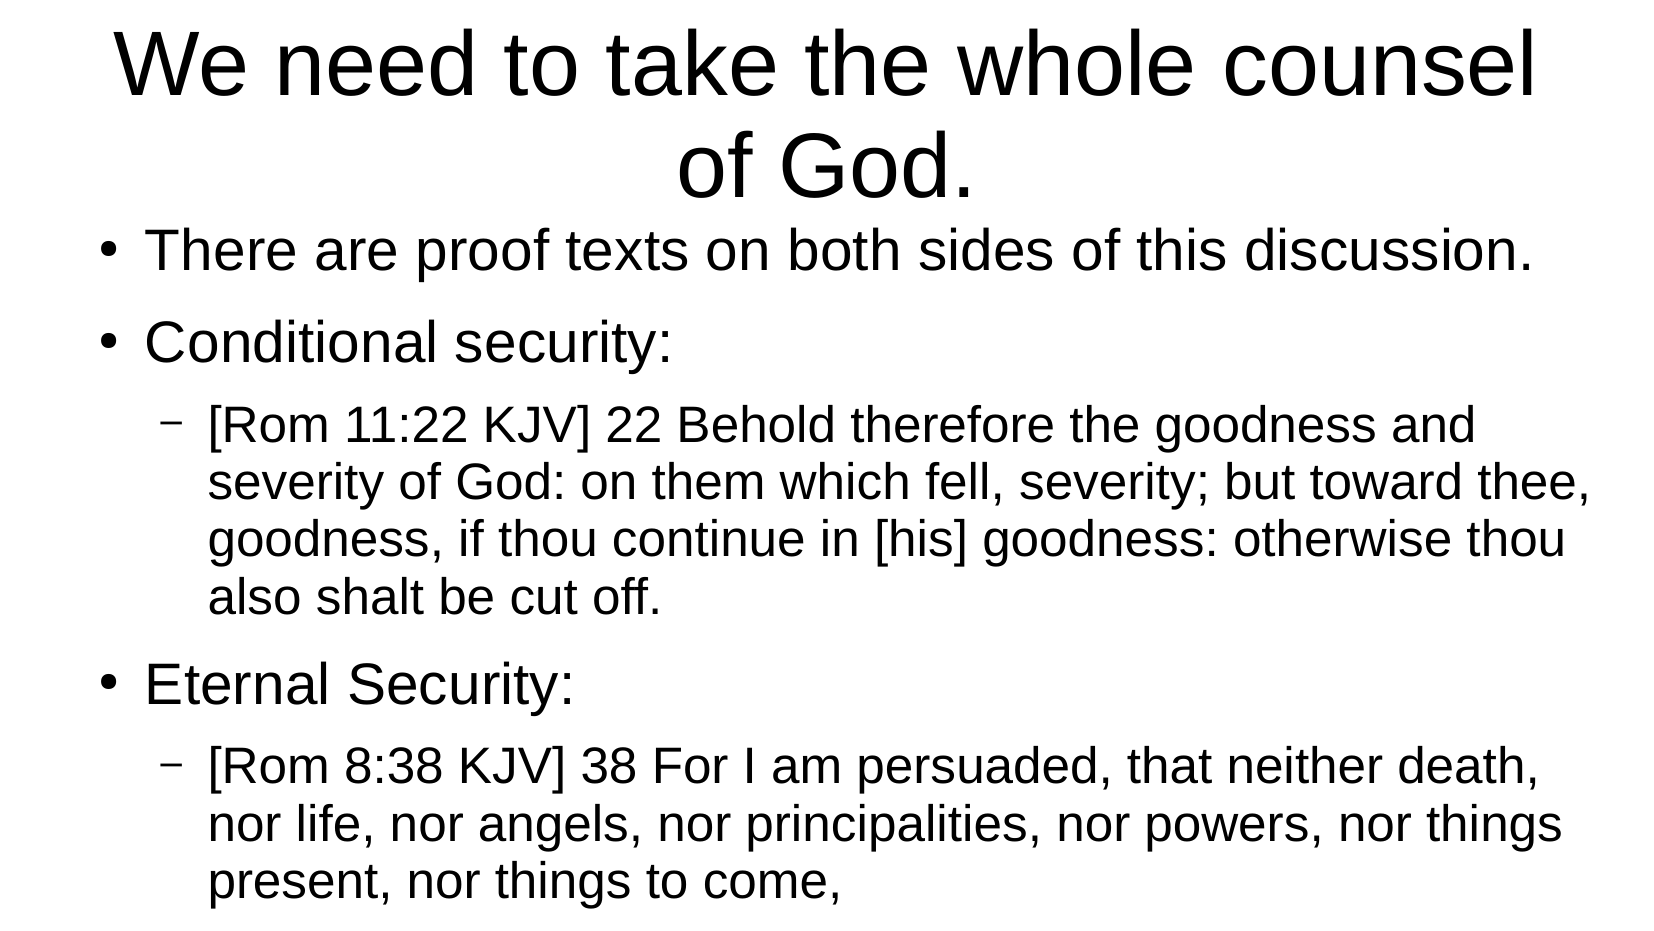

# We need to take the whole counsel of God.
There are proof texts on both sides of this discussion.
Conditional security:
[Rom 11:22 KJV] 22 Behold therefore the goodness and severity of God: on them which fell, severity; but toward thee, goodness, if thou continue in [his] goodness: otherwise thou also shalt be cut off.
Eternal Security:
[Rom 8:38 KJV] 38 For I am persuaded, that neither death, nor life, nor angels, nor principalities, nor powers, nor things present, nor things to come,